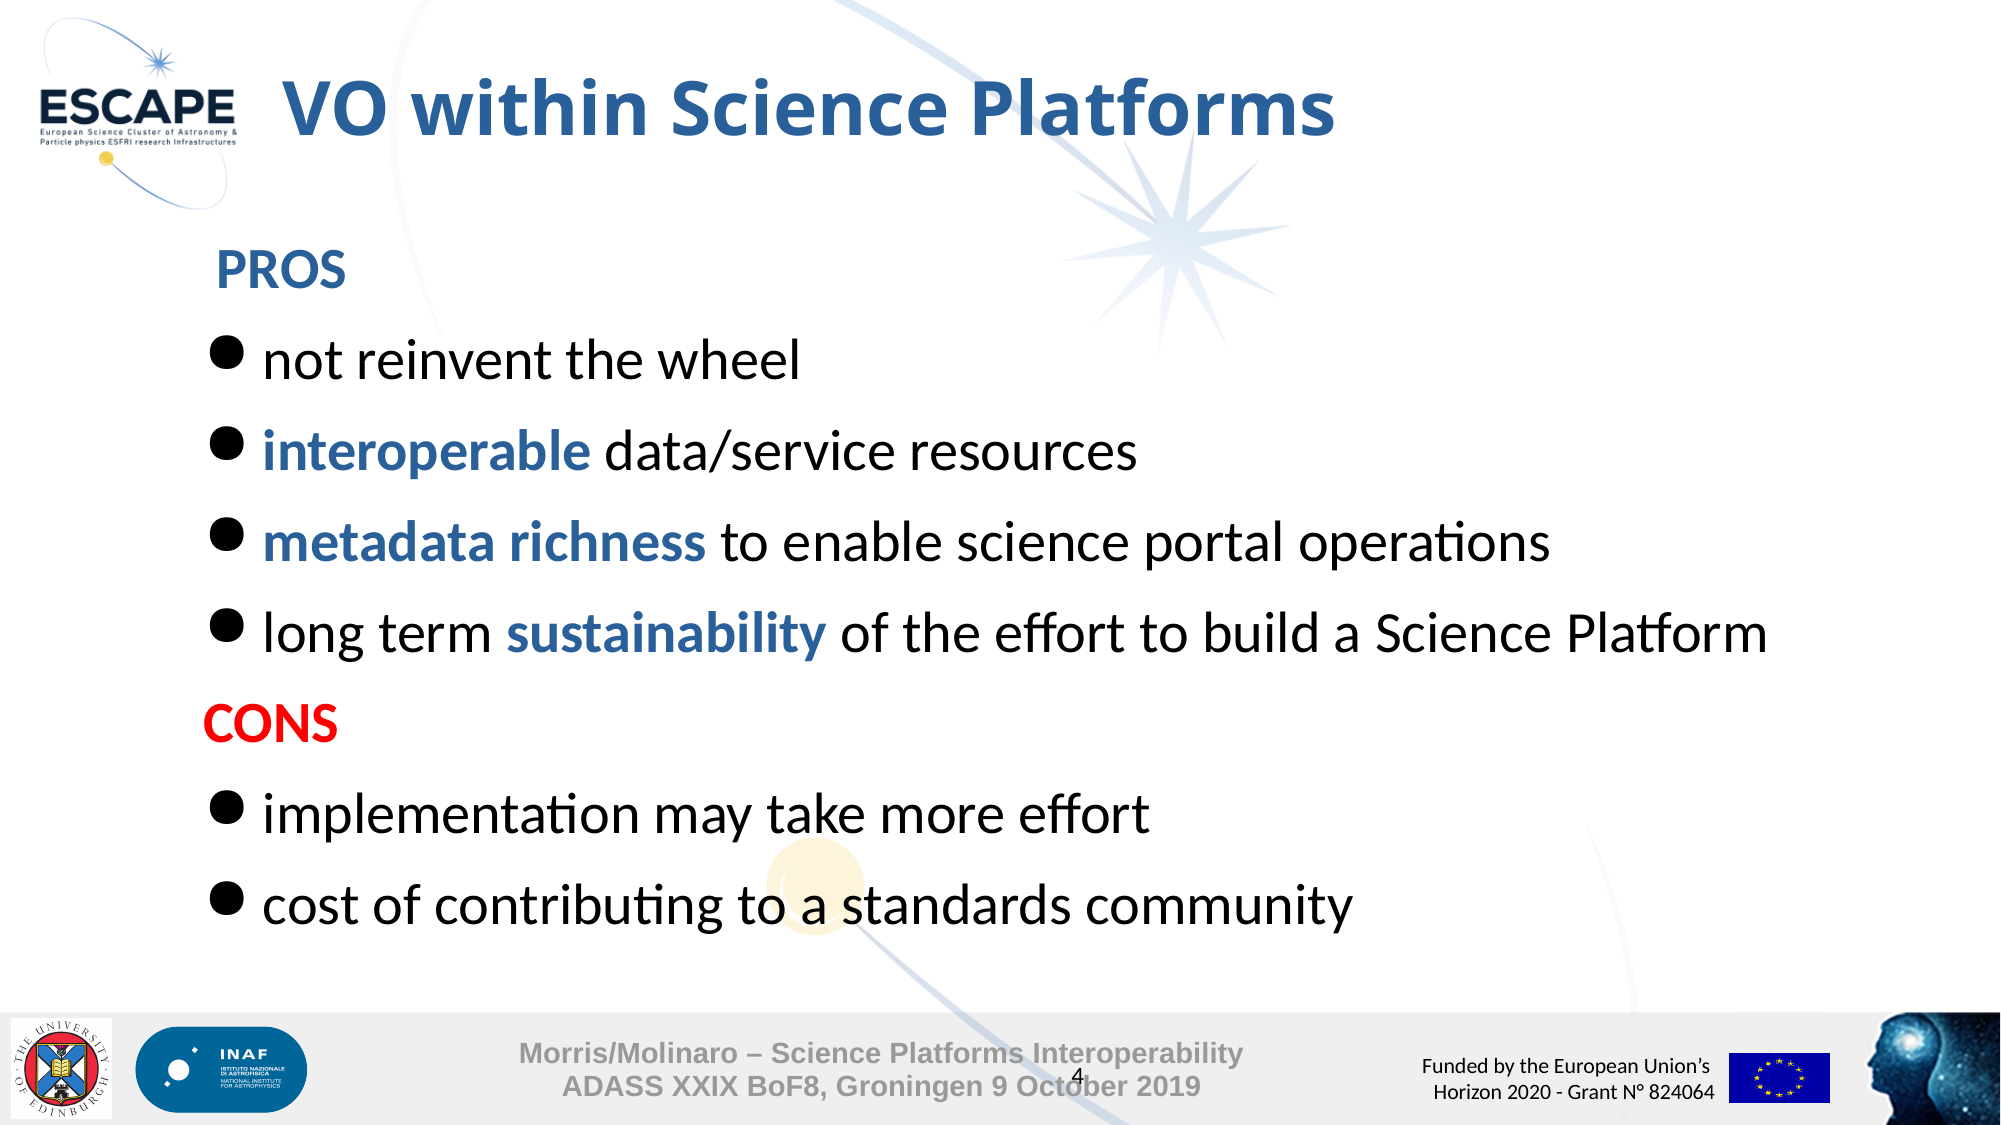

# VO within Science Platforms
 PROS
 not reinvent the wheel
 interoperable data/service resources
 metadata richness to enable science portal operations
 long term sustainability of the effort to build a Science Platform
CONS
 implementation may take more effort
 cost of contributing to a standards community